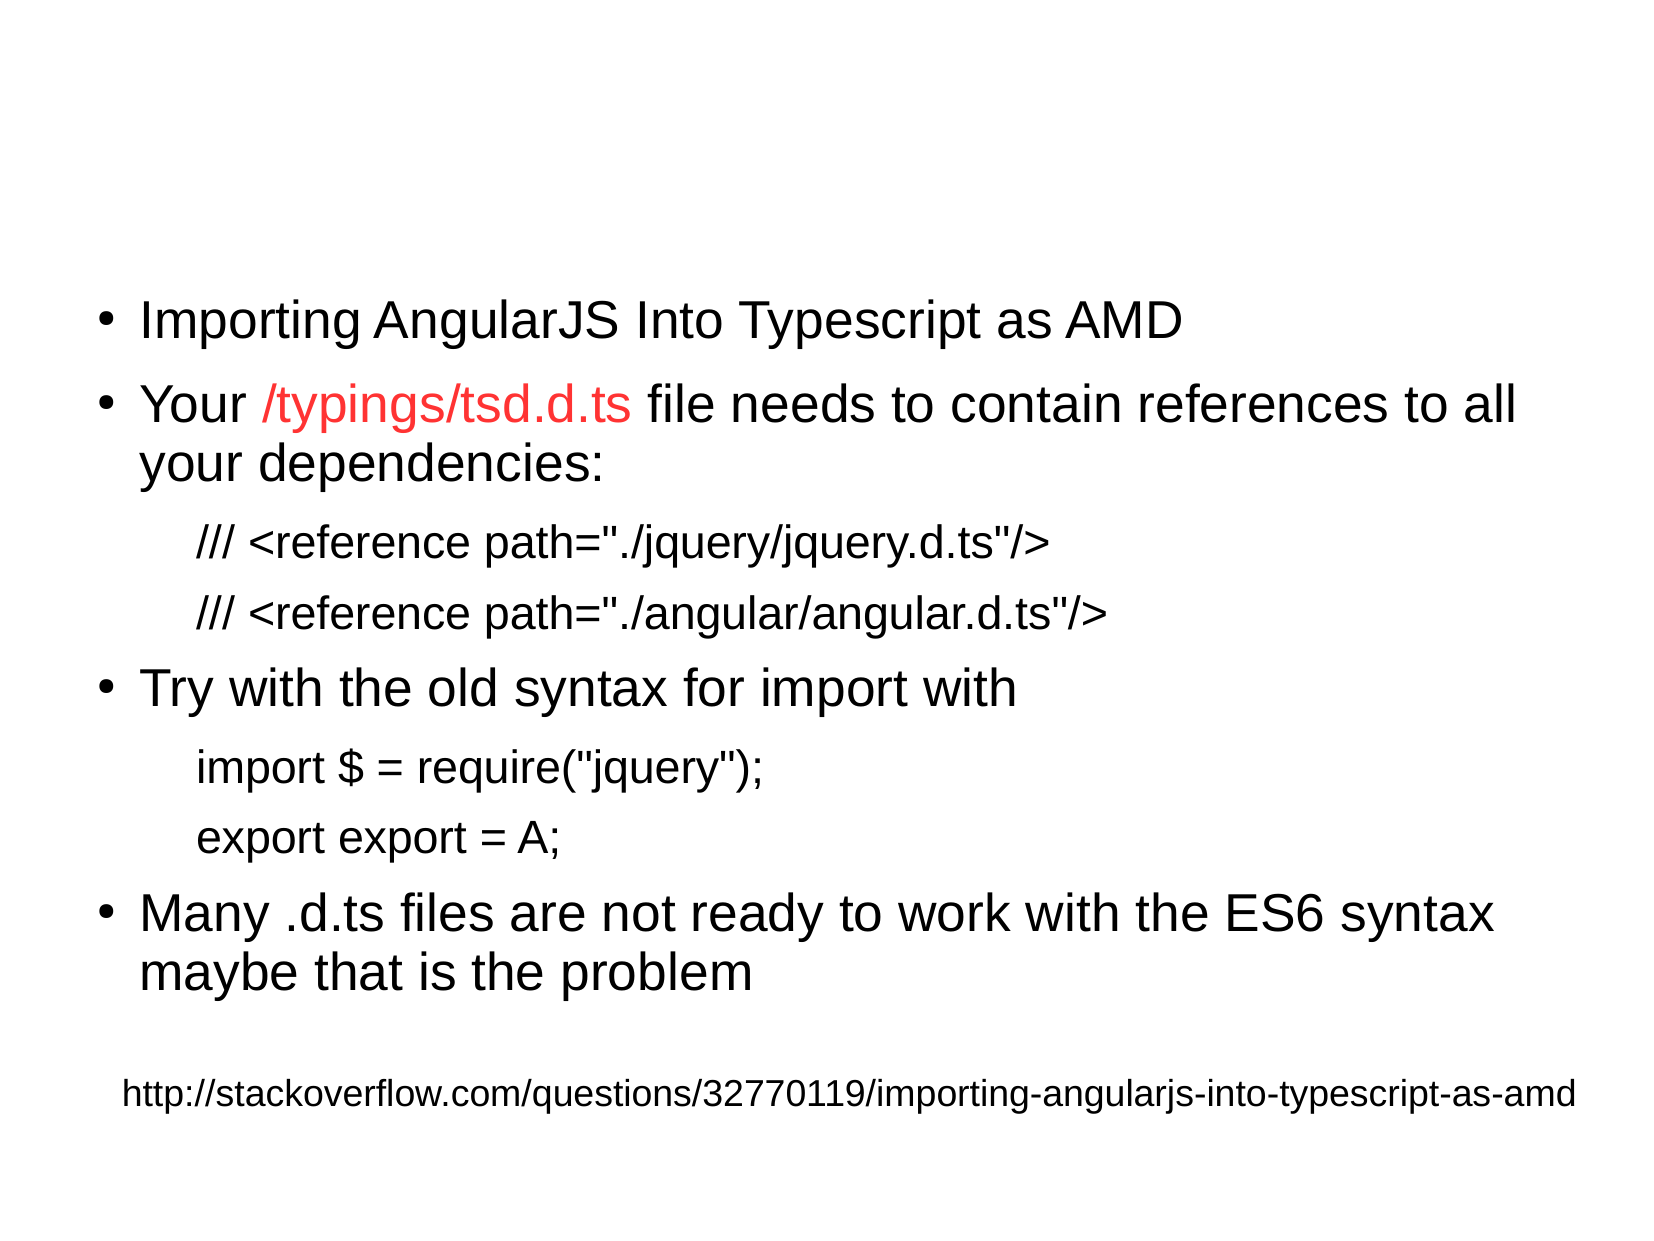

#
Importing AngularJS Into Typescript as AMD
Your /typings/tsd.d.ts file needs to contain references to all your dependencies:
/// <reference path="./jquery/jquery.d.ts"/>
/// <reference path="./angular/angular.d.ts"/>
Try with the old syntax for import with
import $ = require("jquery");
export export = A;
Many .d.ts files are not ready to work with the ES6 syntax maybe that is the problem
http://stackoverflow.com/questions/32770119/importing-angularjs-into-typescript-as-amd